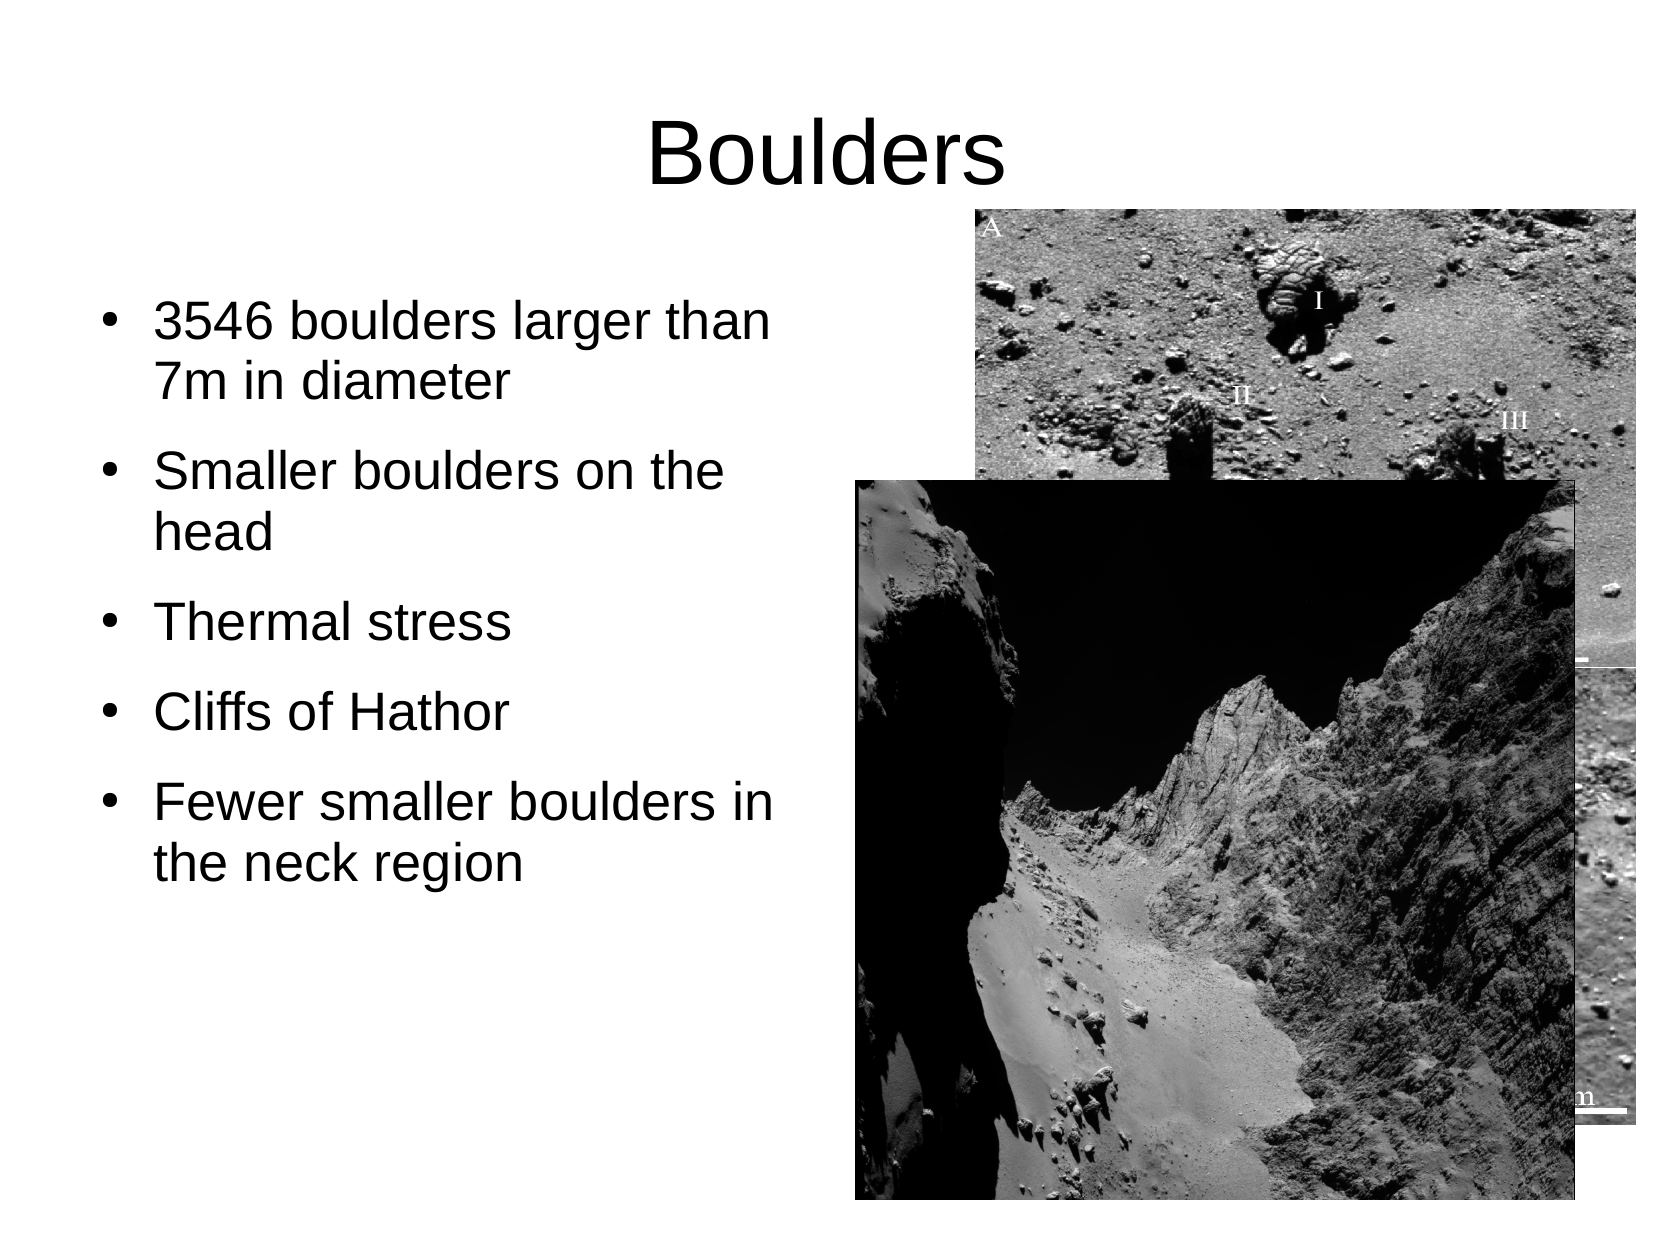

# Boulders
3546 boulders larger than 7m in diameter
Smaller boulders on the head
Thermal stress
Cliffs of Hathor
Fewer smaller boulders in the neck region